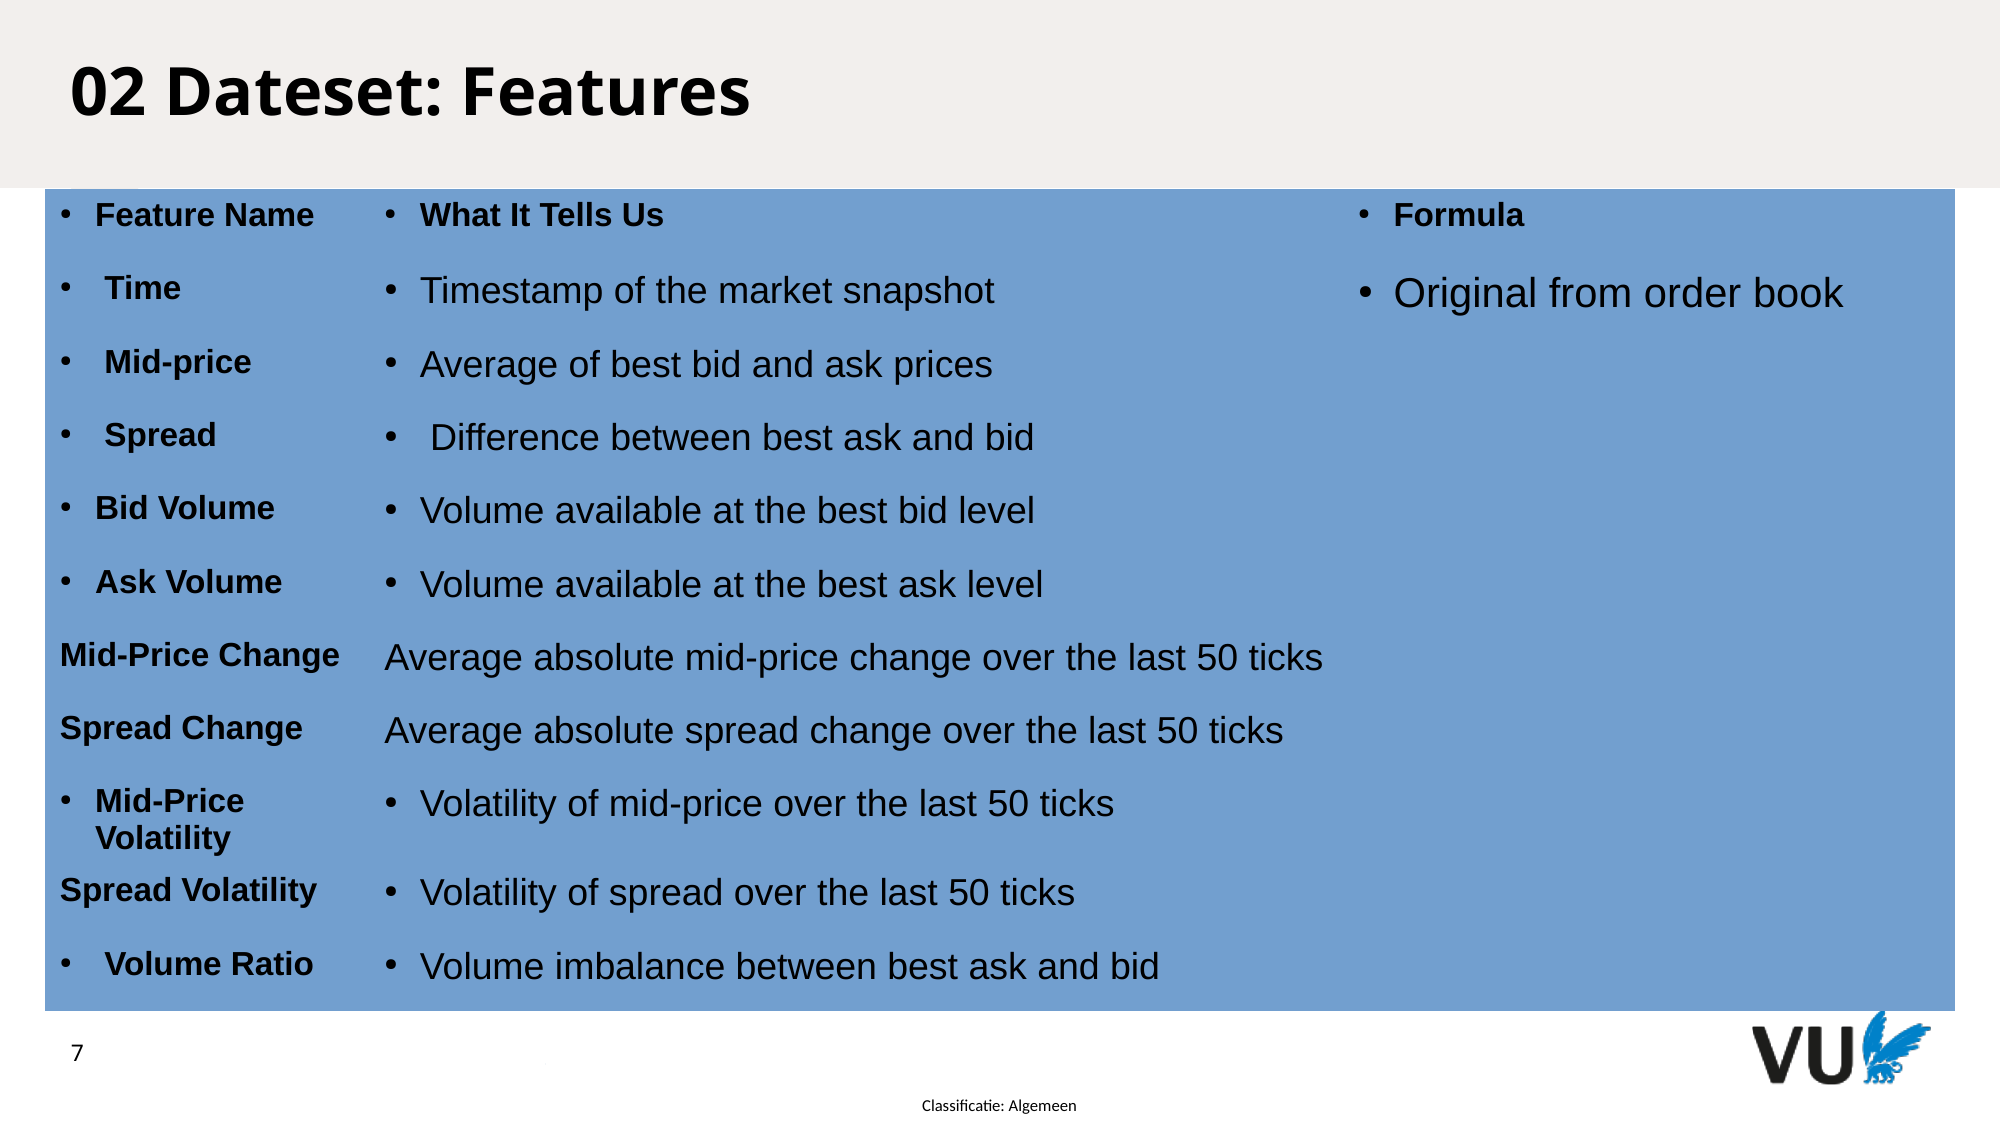

# 02 Dateset: Features
| Feature Name | What It Tells Us | Formula |
| --- | --- | --- |
| Time | Timestamp of the market snapshot | Original from order book |
| Mid-price | Average of best bid and ask prices | |
| Spread | Difference between best ask and bid | |
| Bid Volume | Volume available at the best bid level | |
| Ask Volume | Volume available at the best ask level | |
| Mid-Price Change | Average absolute mid-price change over the last 50 ticks | |
| Spread Change | Average absolute spread change over the last 50 ticks | |
| Mid-Price Volatility | Volatility of mid-price over the last 50 ticks | |
| Spread Volatility | Volatility of spread over the last 50 ticks | |
| Volume Ratio | Volume imbalance between best ask and bid | |